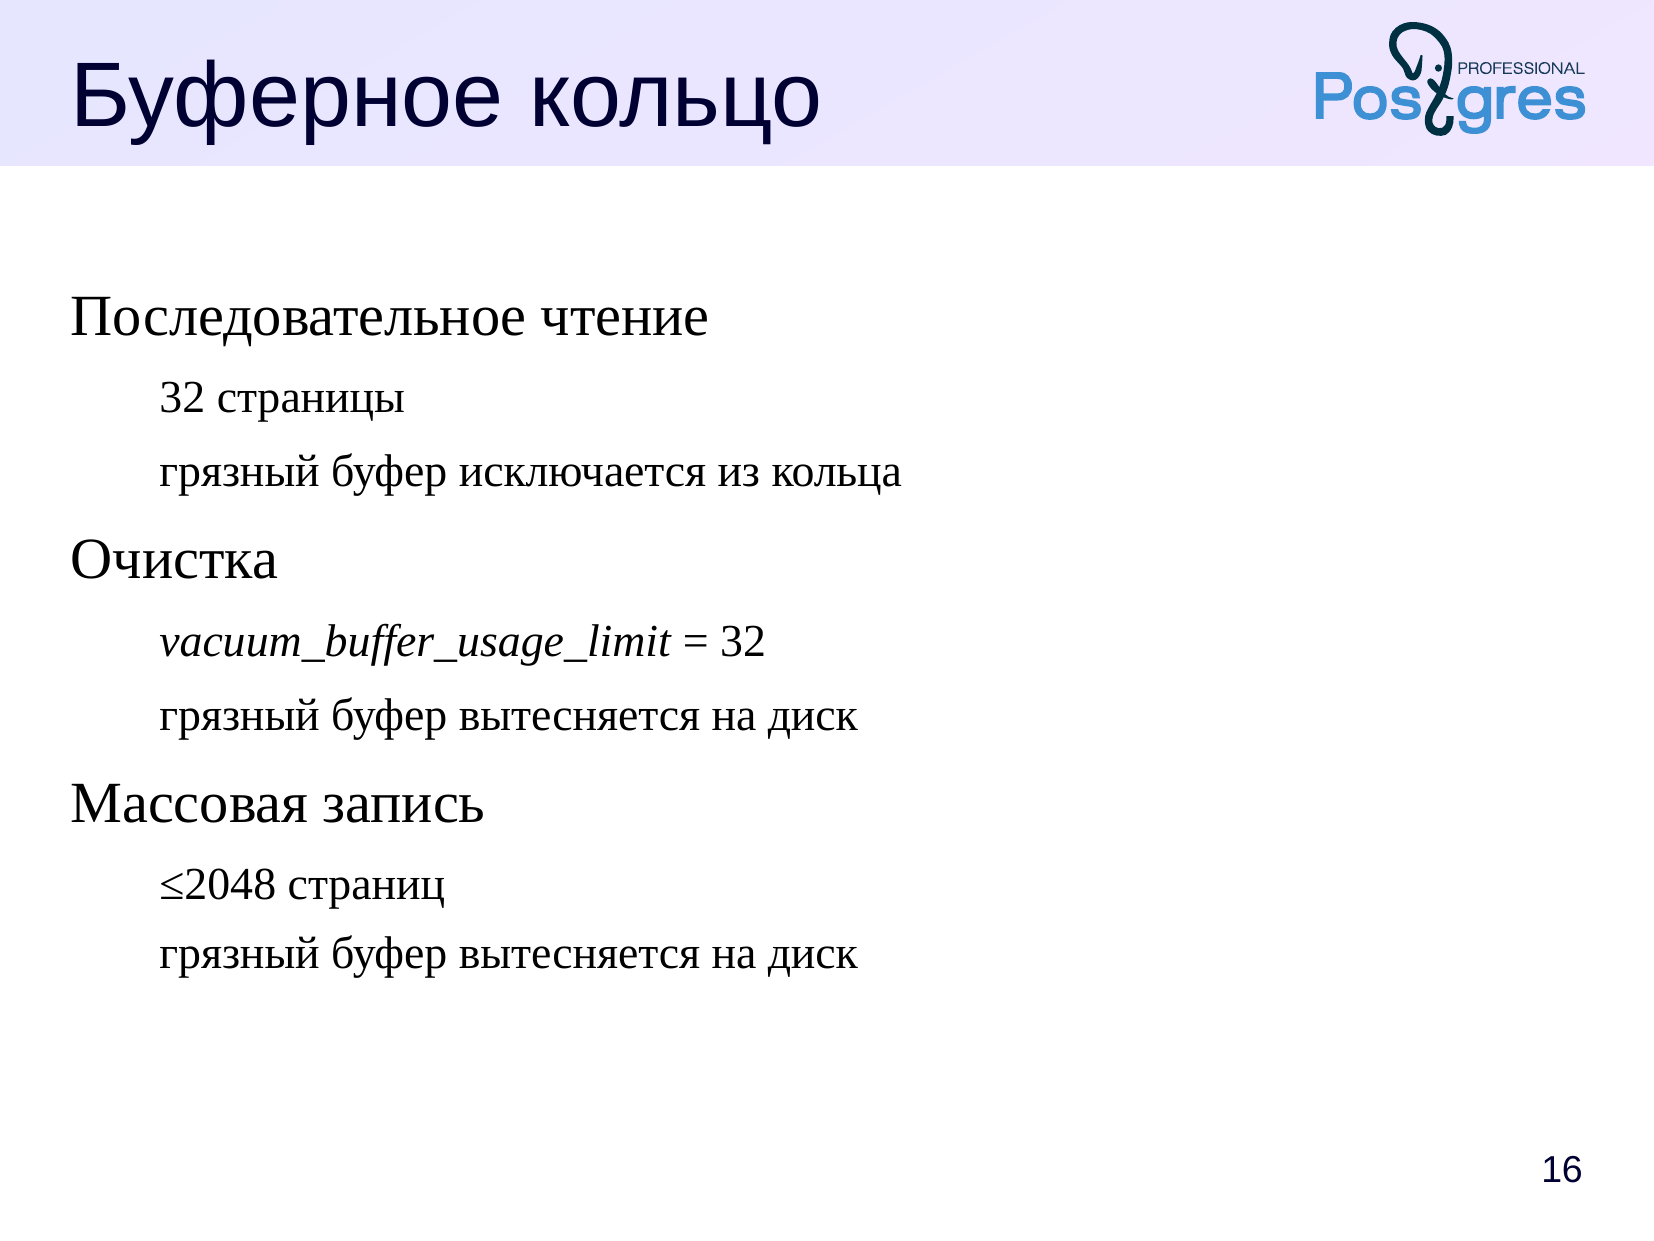

# Буферное кольцо
Последовательное чтение
32 страницы
грязный буфер исключается из кольца
Очистка
vacuum_buffer_usage_limit = 32
грязный буфер вытесняется на диск
Массовая запись
≤2048 страниц
грязный буфер вытесняется на диск